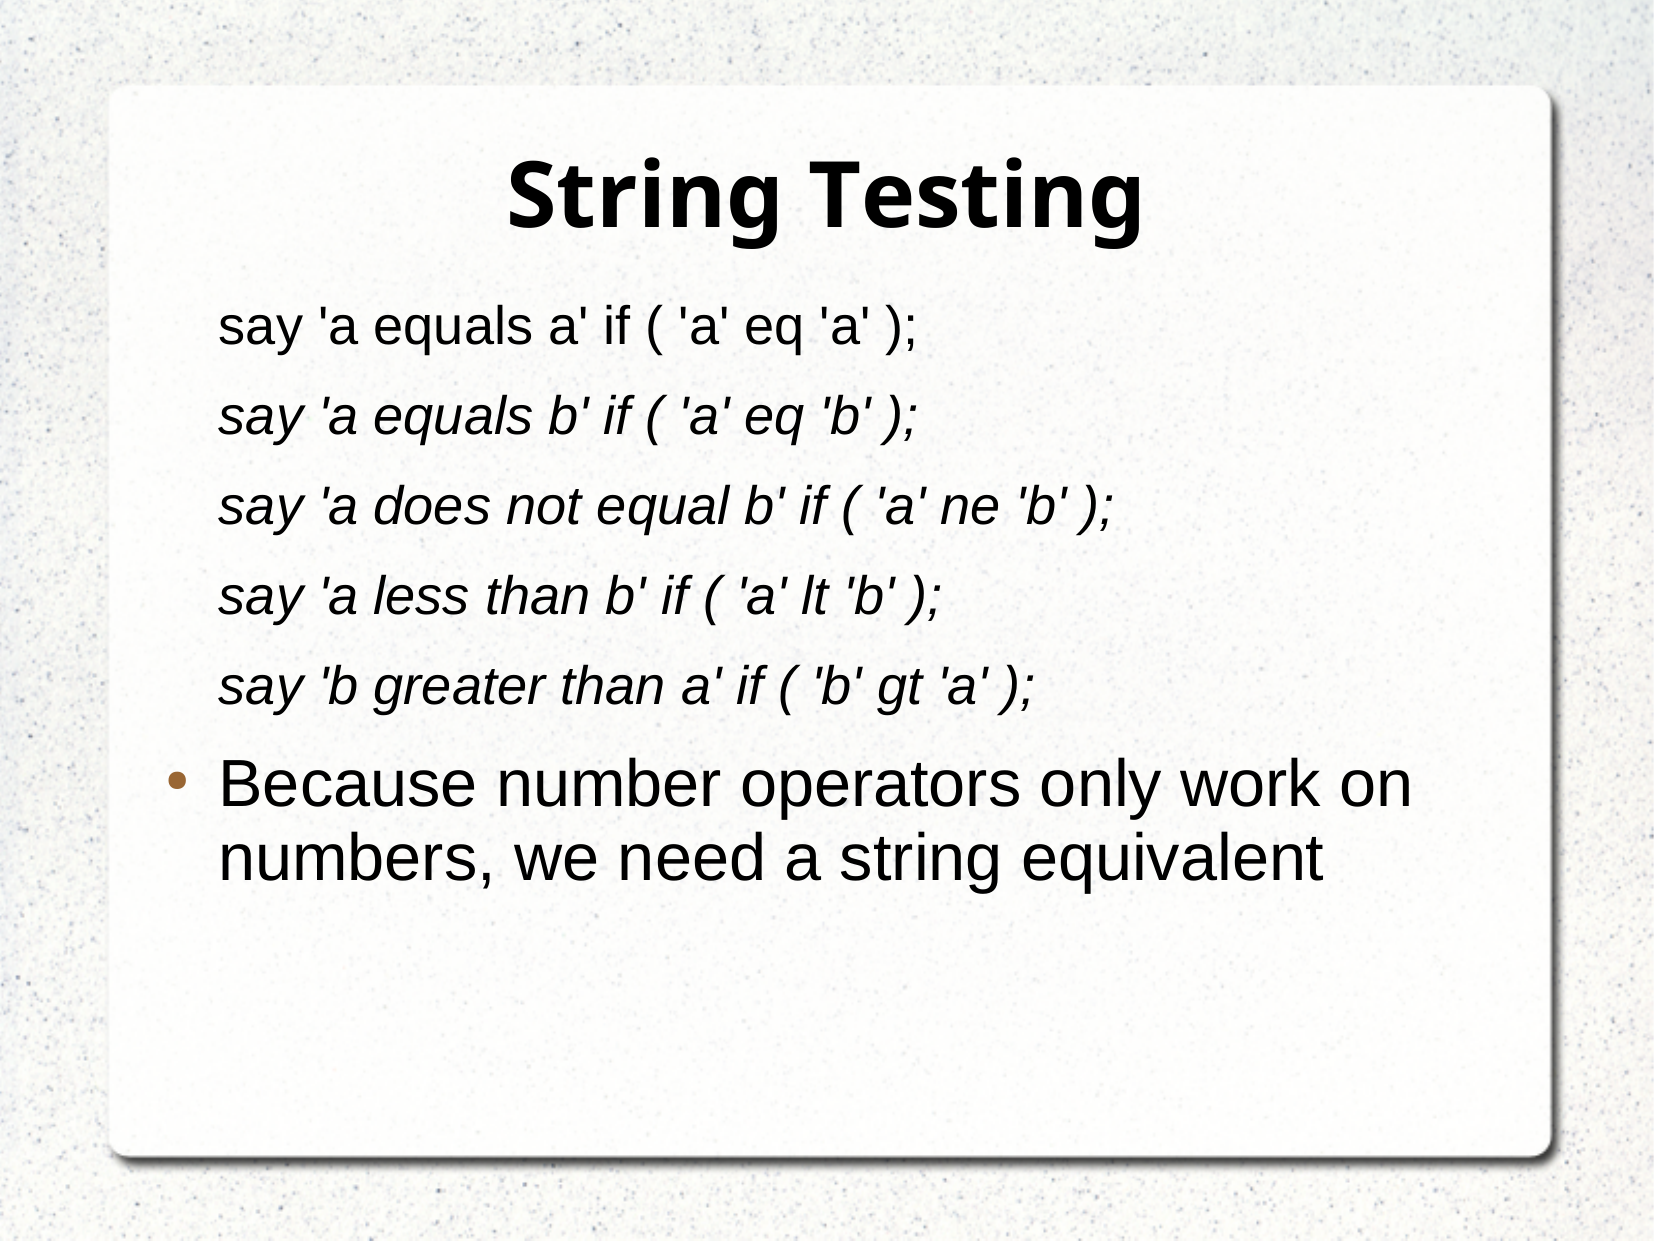

# String Testing
say 'a equals a' if ( 'a' eq 'a' );
say 'a equals b' if ( 'a' eq 'b' );
say 'a does not equal b' if ( 'a' ne 'b' );
say 'a less than b' if ( 'a' lt 'b' );
say 'b greater than a' if ( 'b' gt 'a' );
Because number operators only work on numbers, we need a string equivalent